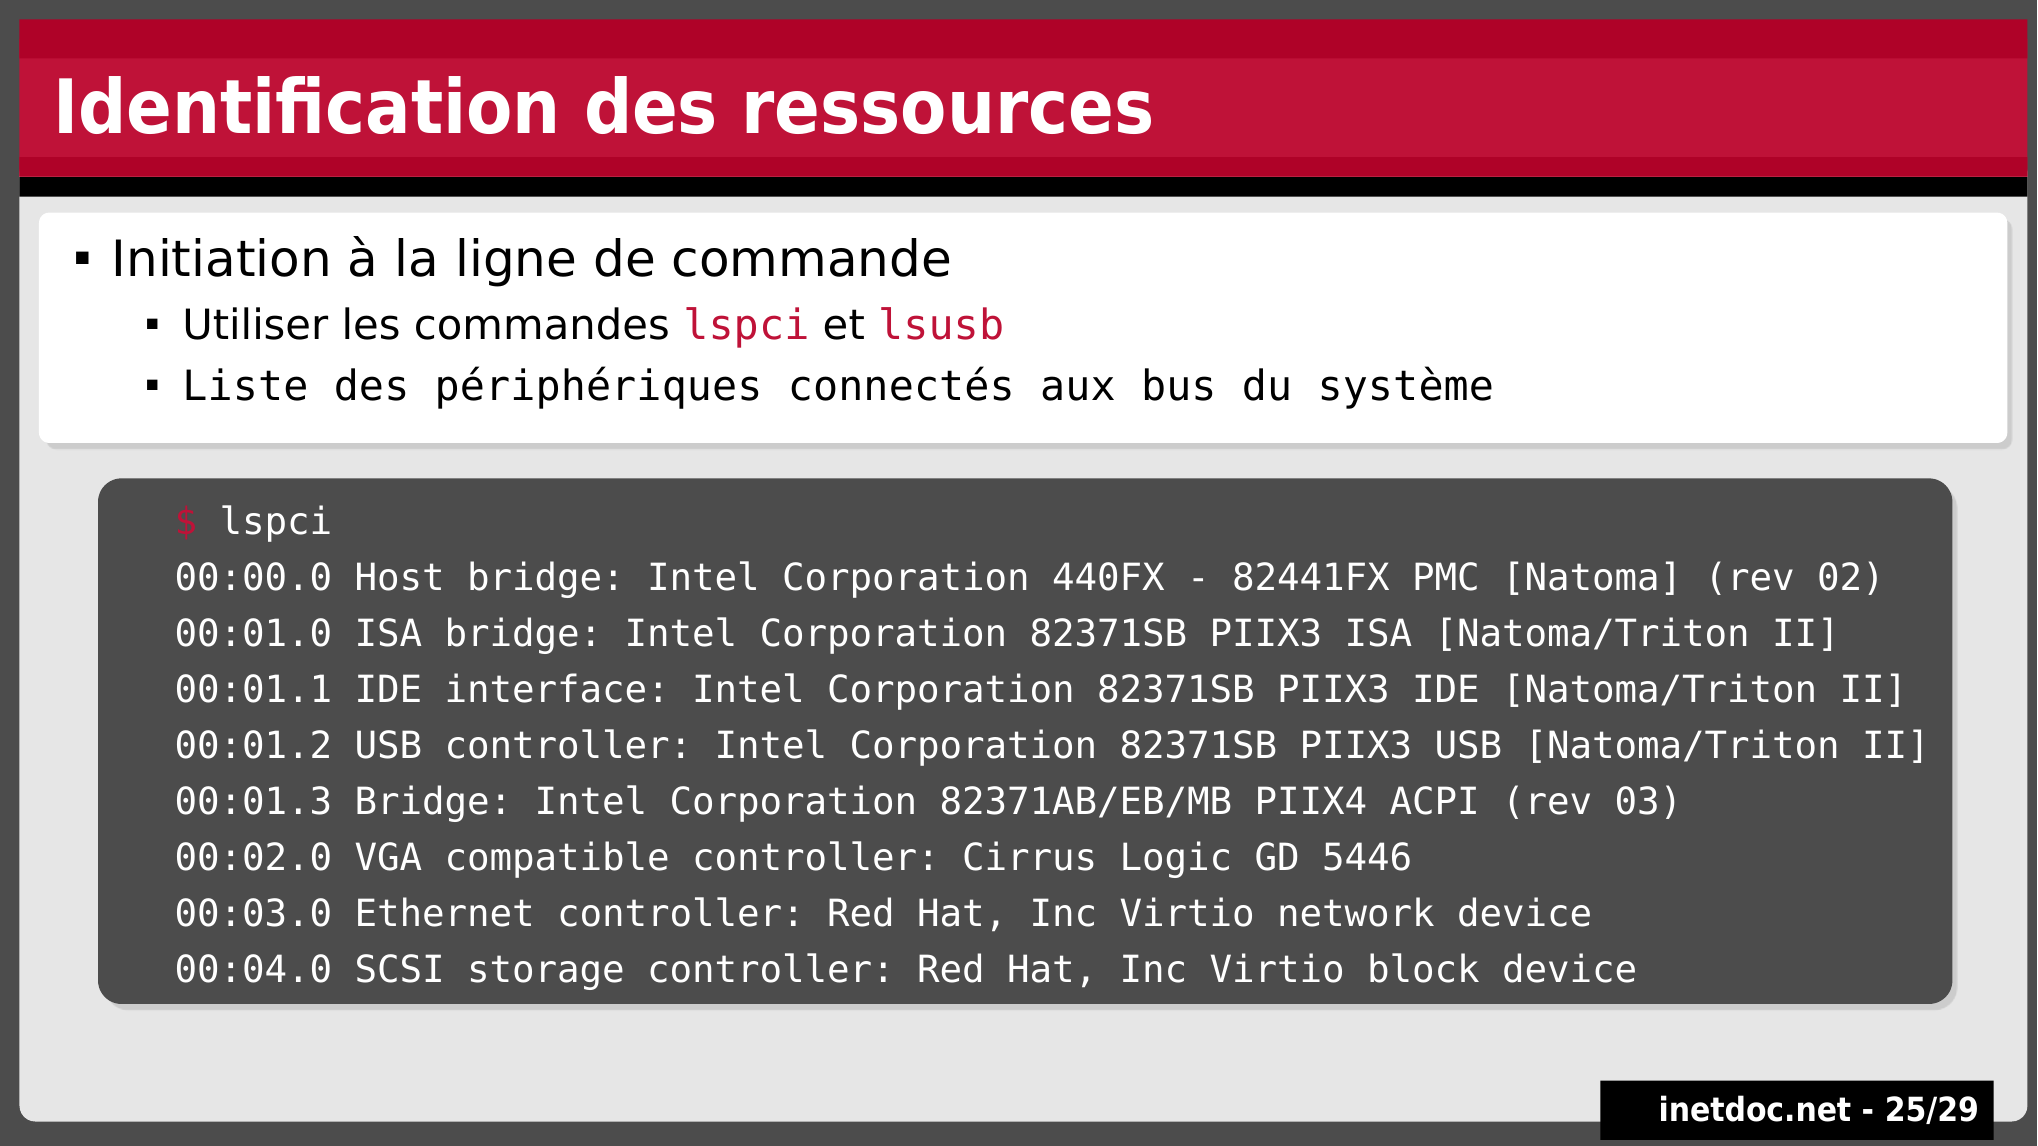

Identification des ressources
Initiation à la ligne de commande
Utiliser les commandes lspci et lsusb
Liste des périphériques connectés aux bus du système
$ lspci
00:00.0 Host bridge: Intel Corporation 440FX - 82441FX PMC [Natoma] (rev 02)
00:01.0 ISA bridge: Intel Corporation 82371SB PIIX3 ISA [Natoma/Triton II]
00:01.1 IDE interface: Intel Corporation 82371SB PIIX3 IDE [Natoma/Triton II]
00:01.2 USB controller: Intel Corporation 82371SB PIIX3 USB [Natoma/Triton II]
00:01.3 Bridge: Intel Corporation 82371AB/EB/MB PIIX4 ACPI (rev 03)
00:02.0 VGA compatible controller: Cirrus Logic GD 5446
00:03.0 Ethernet controller: Red Hat, Inc Virtio network device
00:04.0 SCSI storage controller: Red Hat, Inc Virtio block device
inetdoc.net - /29